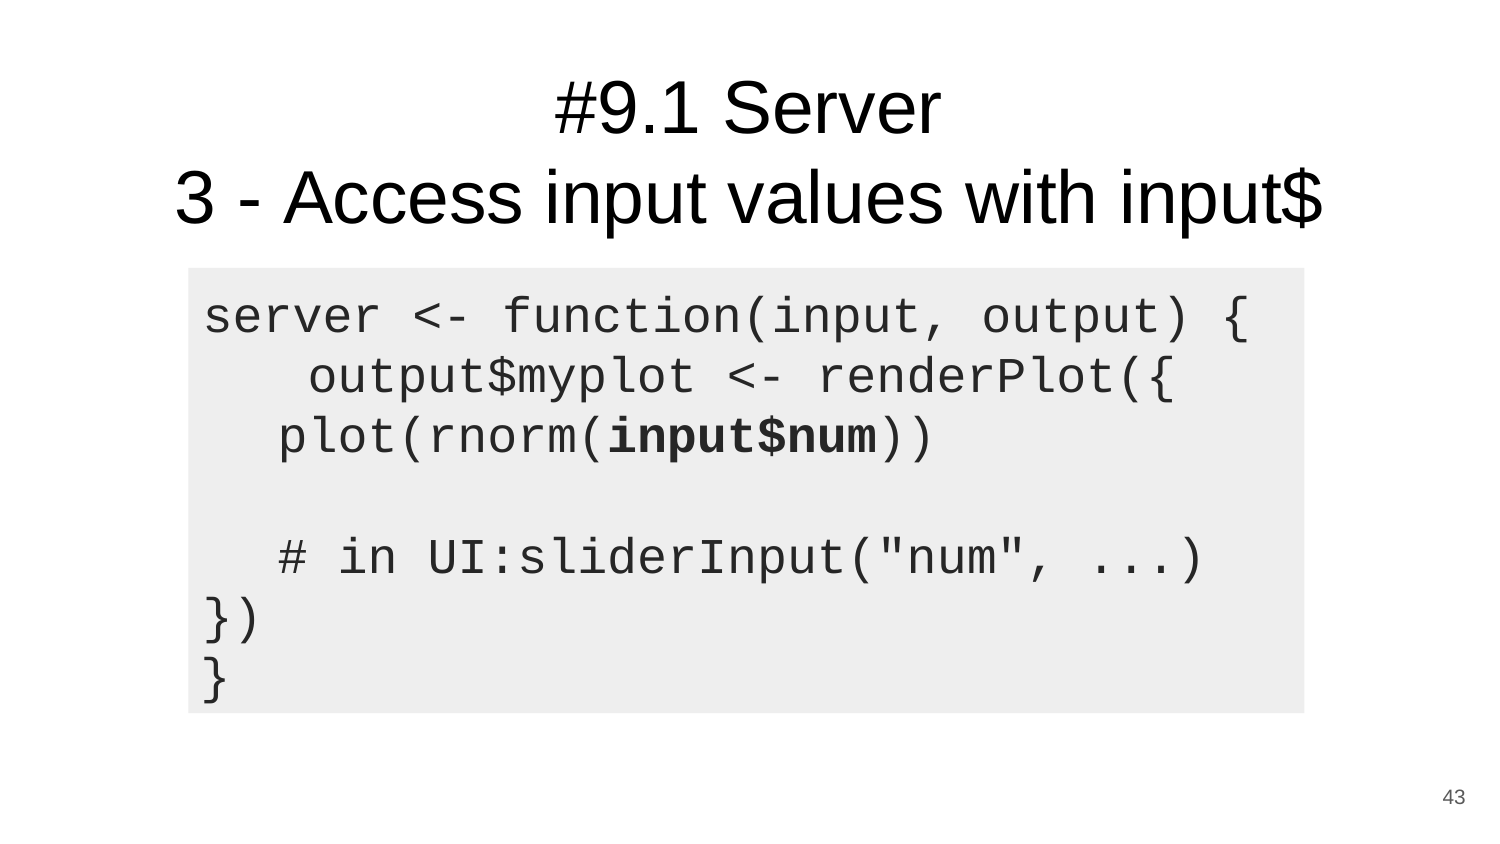

# #9.1 Server 3 - Access input values with input$
server <- function(input, output) { output$myplot <- renderPlot({
plot(rnorm(input$num))
# in UI:sliderInput("num", ...)
})
}